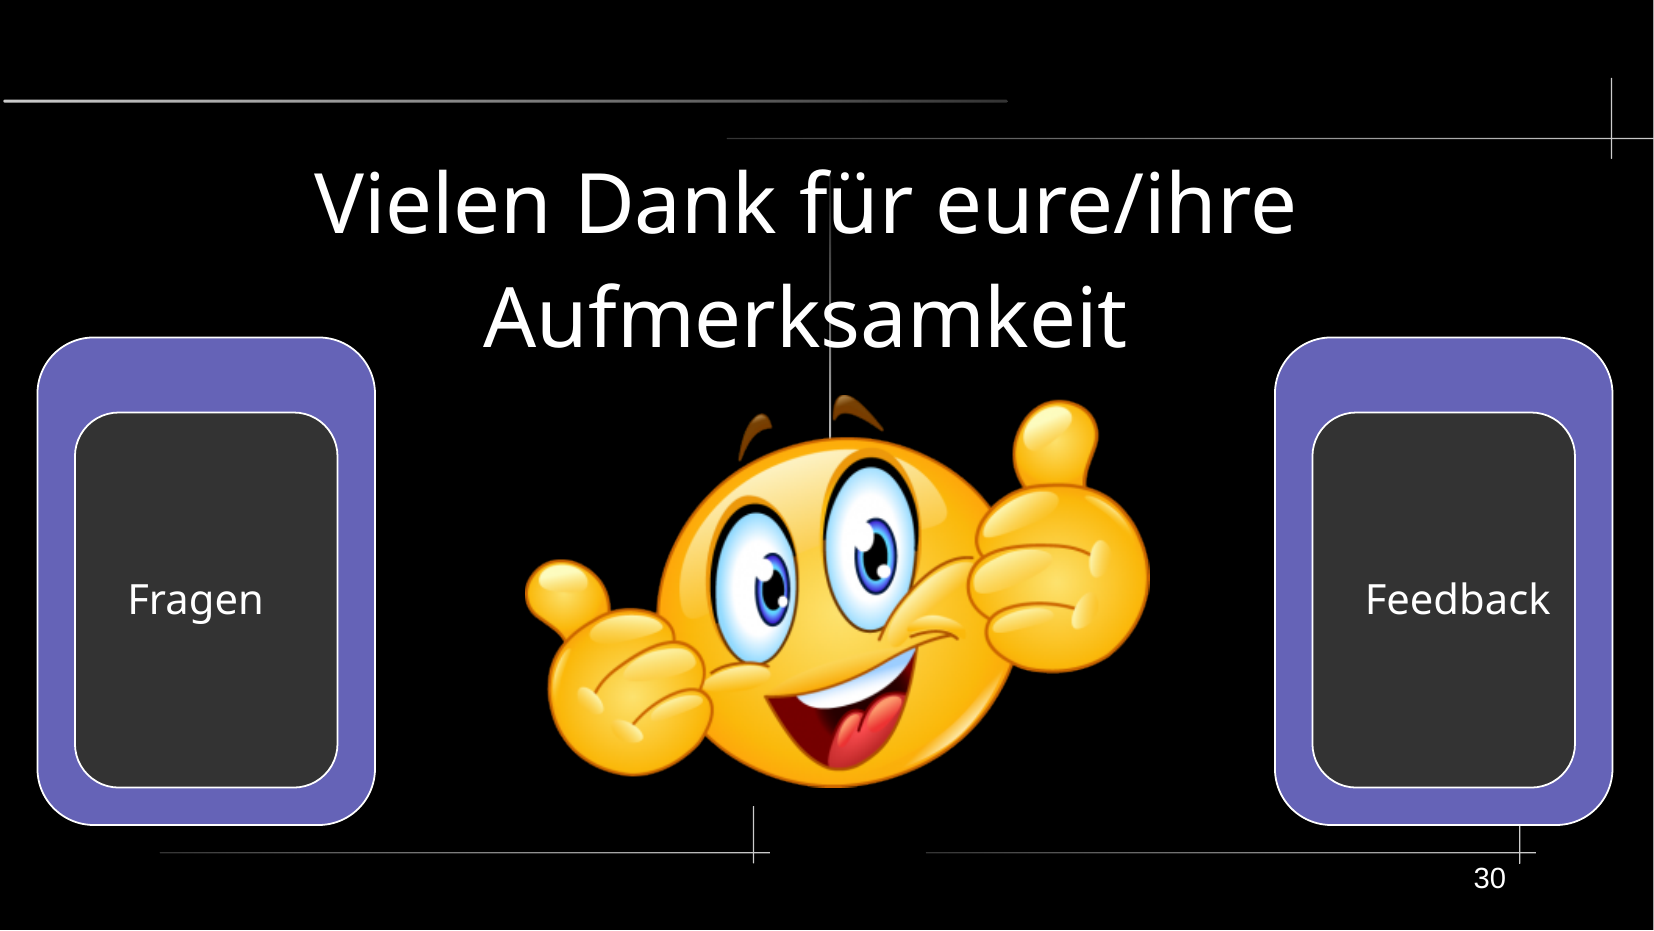

# Vielen Dank für eure/ihre Aufmerksamkeit
Fragen
Feedback
30